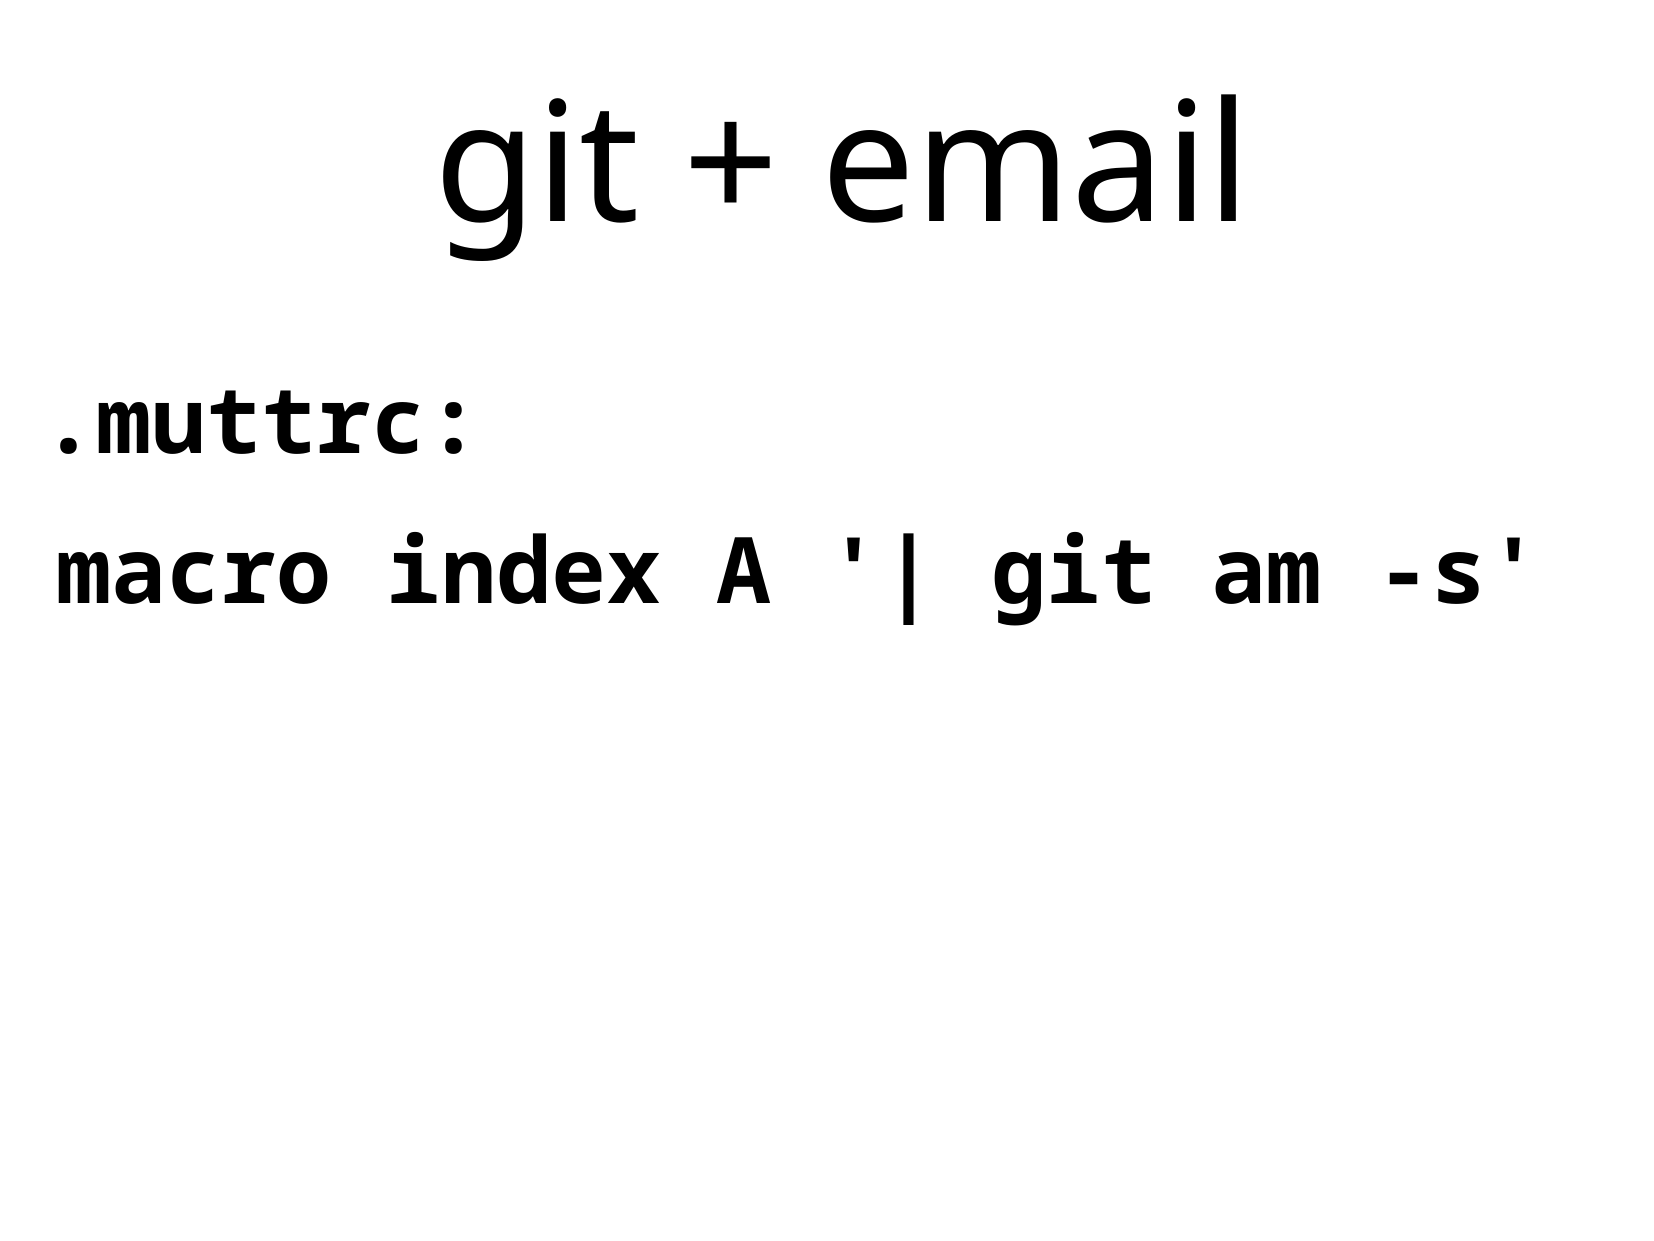

git + email
.muttrc:
macro index A '| git am -s'